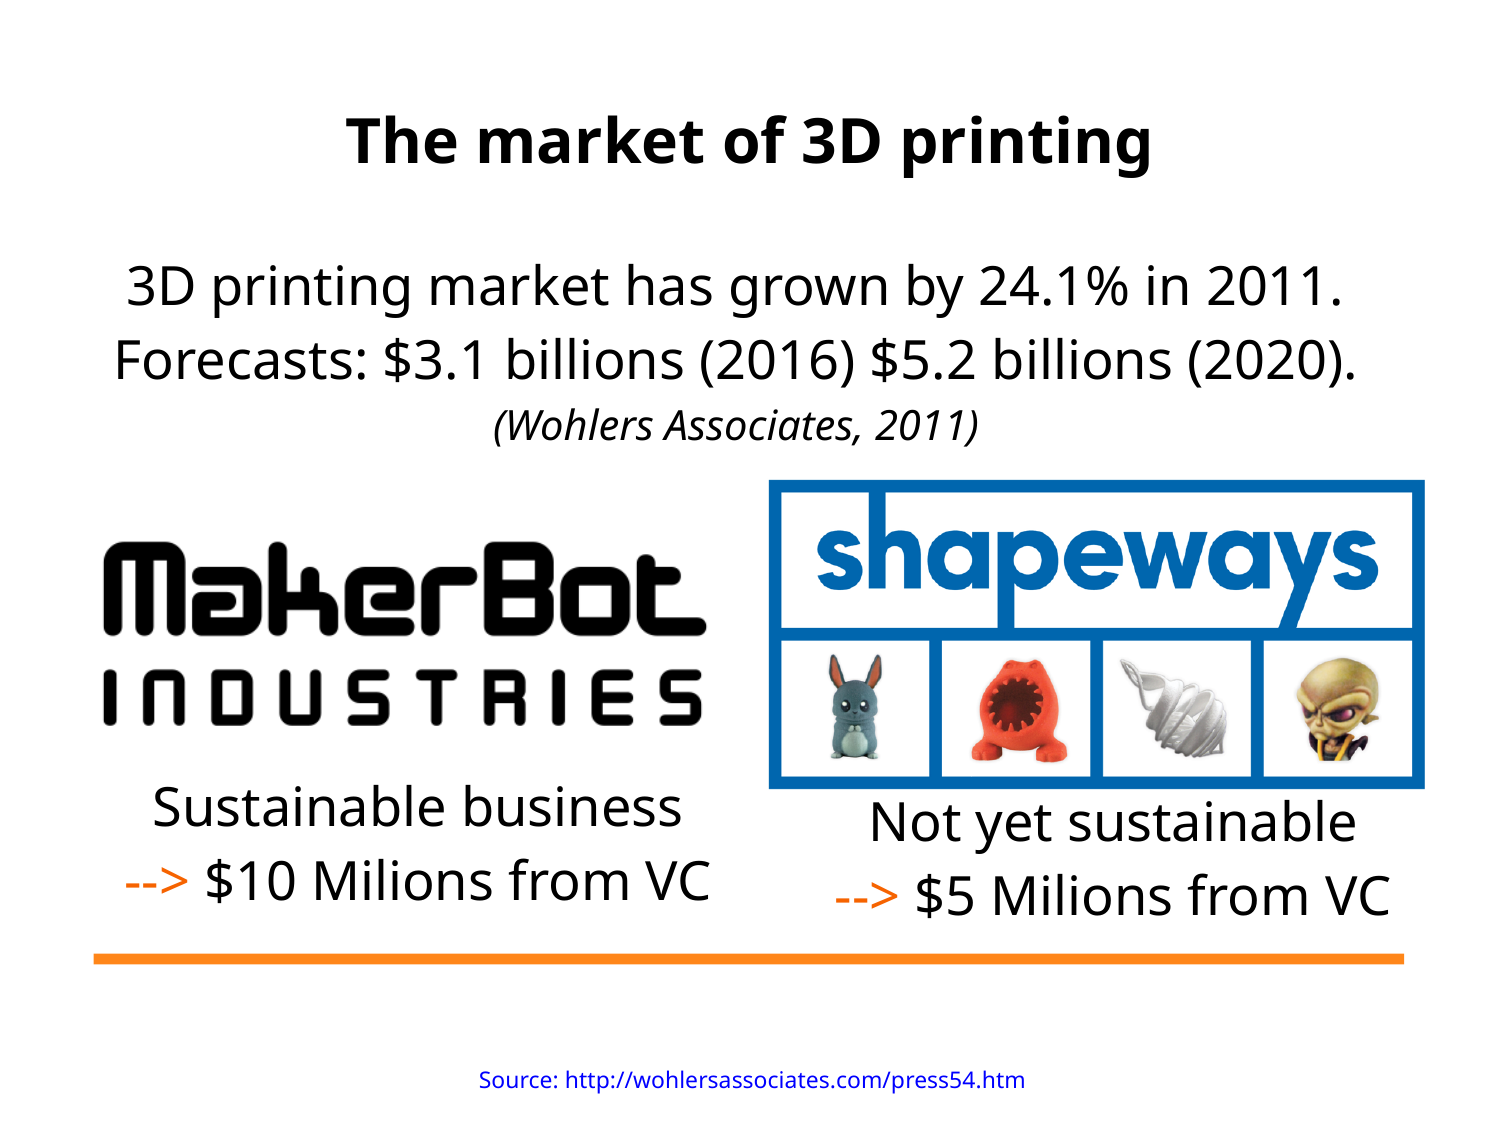

# The market of 3D printing
3D printing market has grown by 24.1% in 2011.
Forecasts: $3.1 billions (2016) $5.2 billions (2020).
(Wohlers Associates, 2011)
Sustainable business
--> $10 Milions from VC
Not yet sustainable
--> $5 Milions from VC
Source: http://wohlersassociates.com/press54.htm